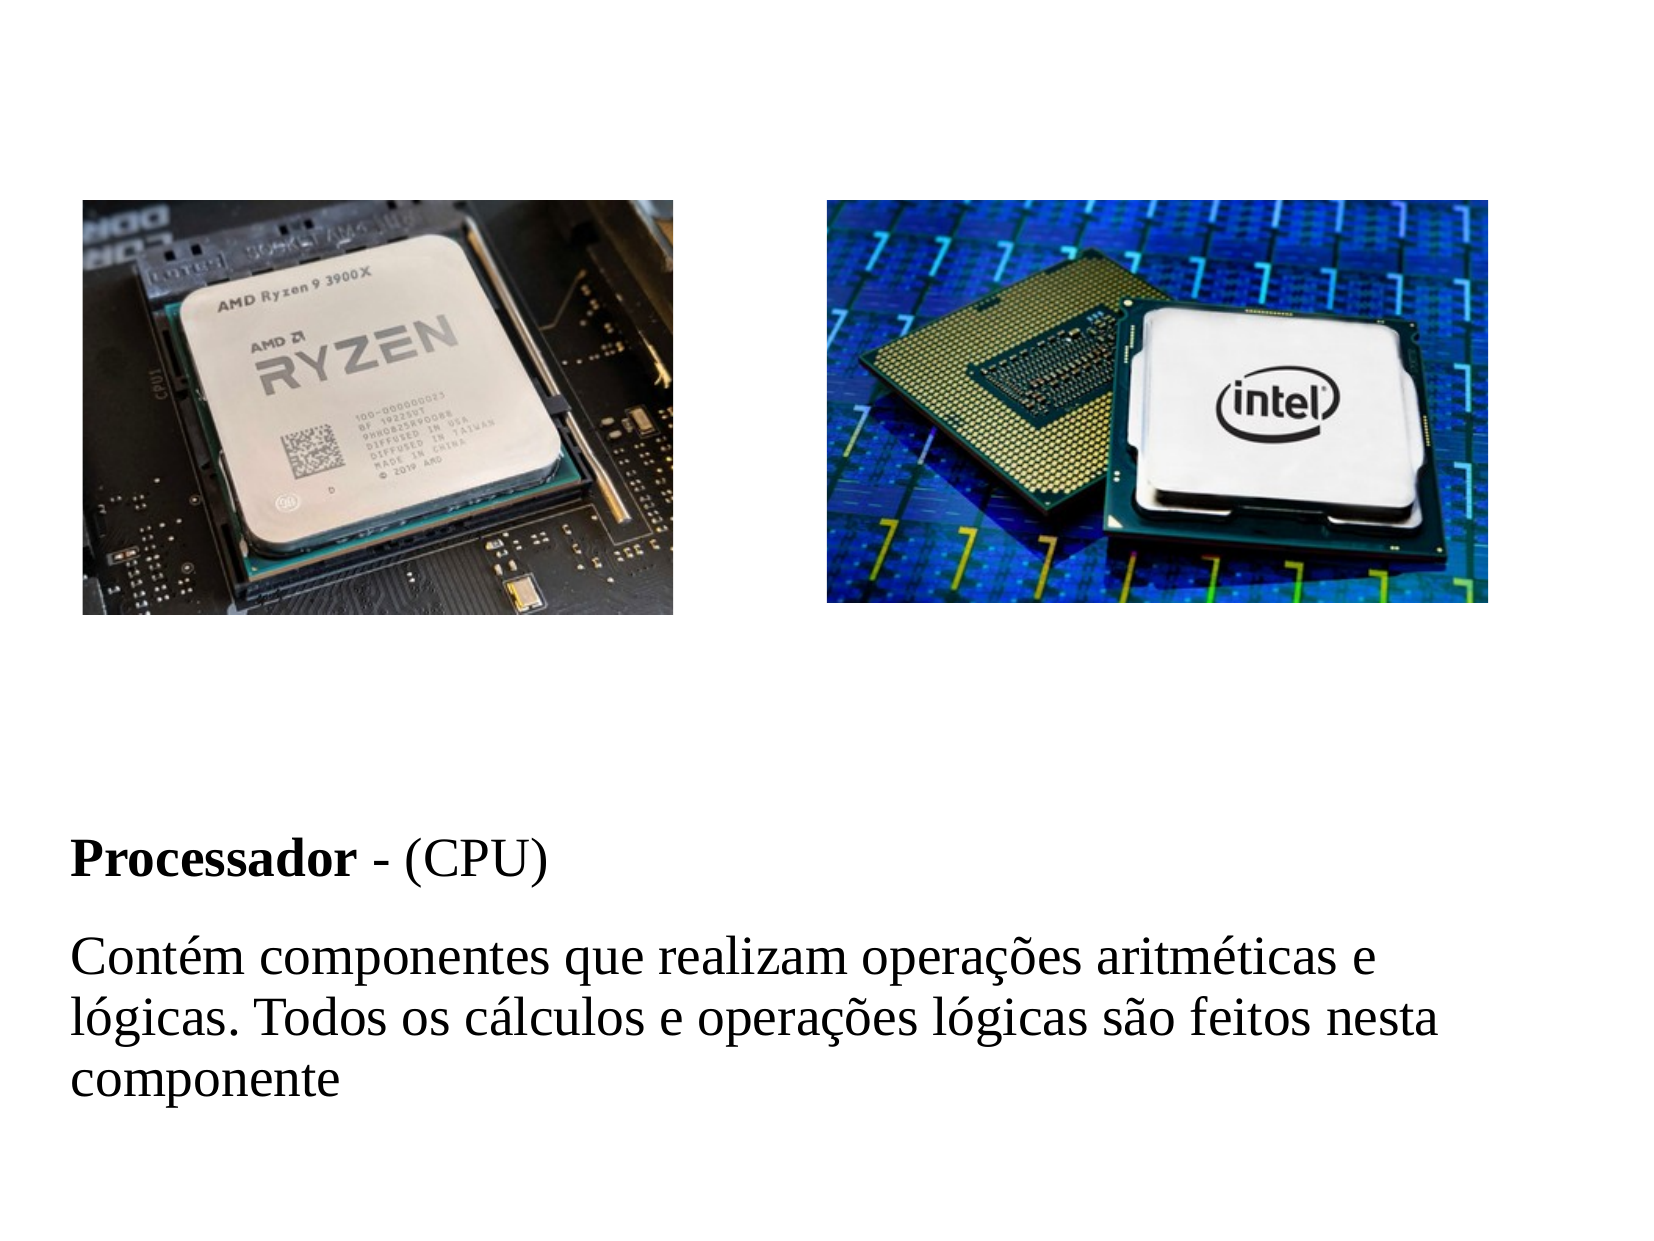

# Processador - (CPU)
Contém componentes que realizam operações aritméticas e lógicas. Todos os cálculos e operações lógicas são feitos nesta componente